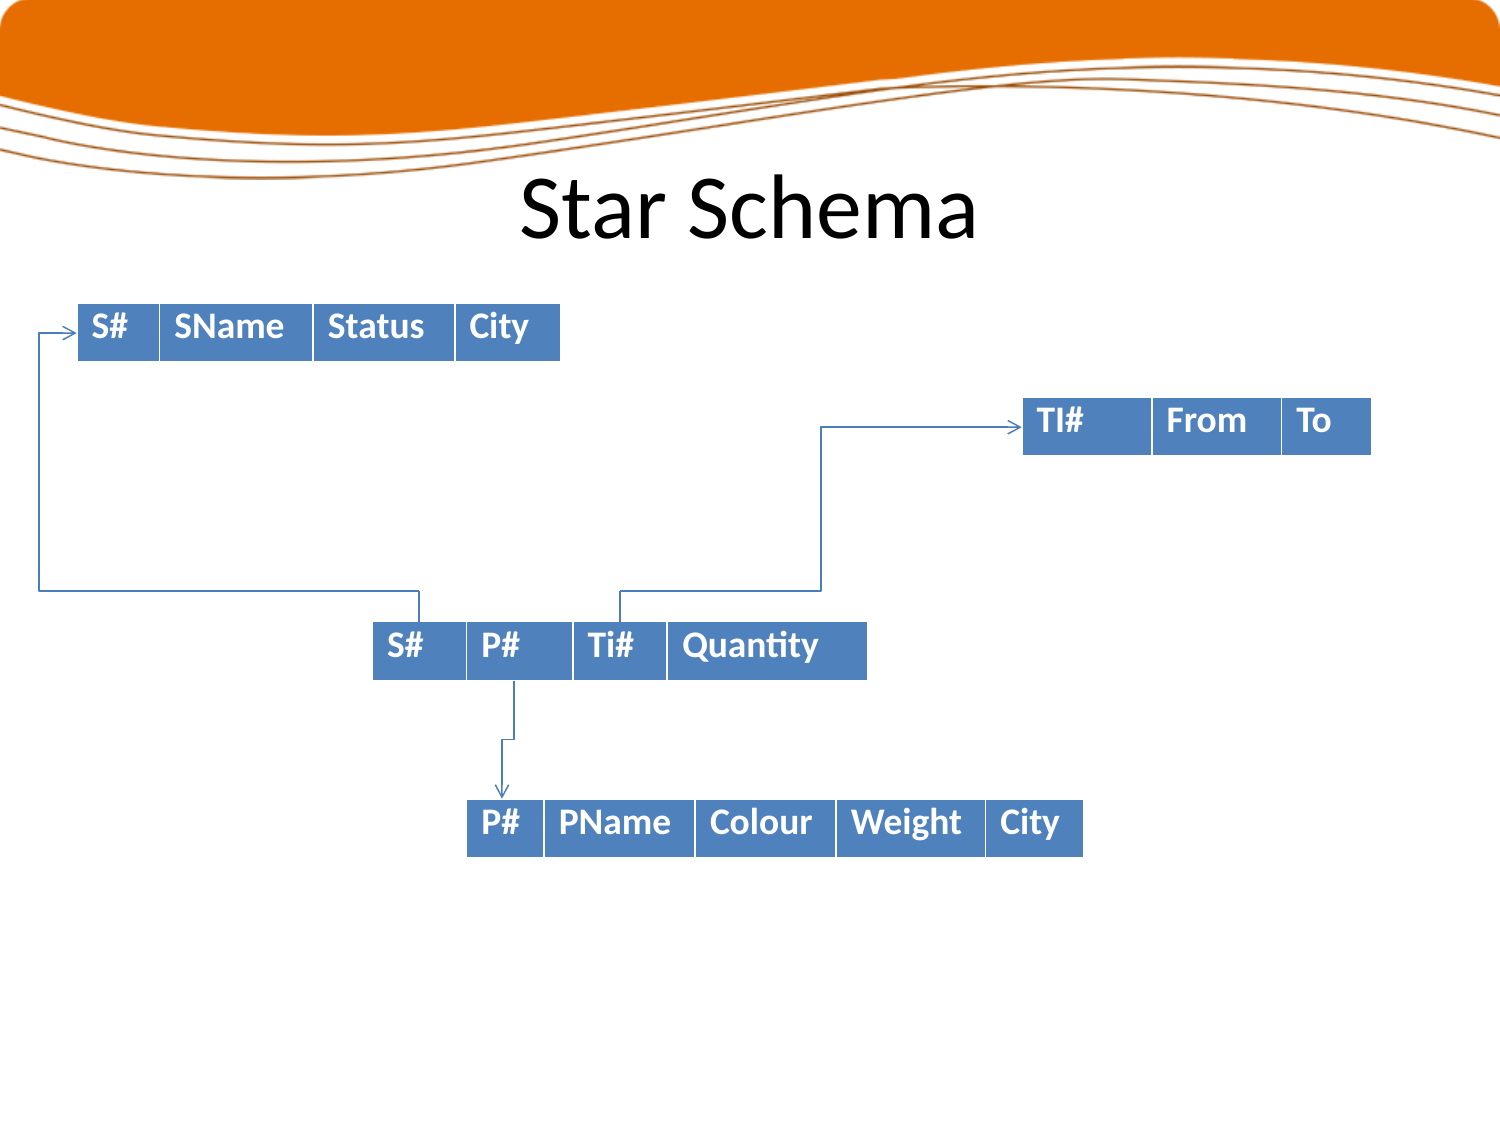

# Star Schema
| S# | SName | Status | City |
| --- | --- | --- | --- |
| TI# | From | To |
| --- | --- | --- |
| S# | P# | Ti# | Quantity |
| --- | --- | --- | --- |
| P# | PName | Colour | Weight | City |
| --- | --- | --- | --- | --- |